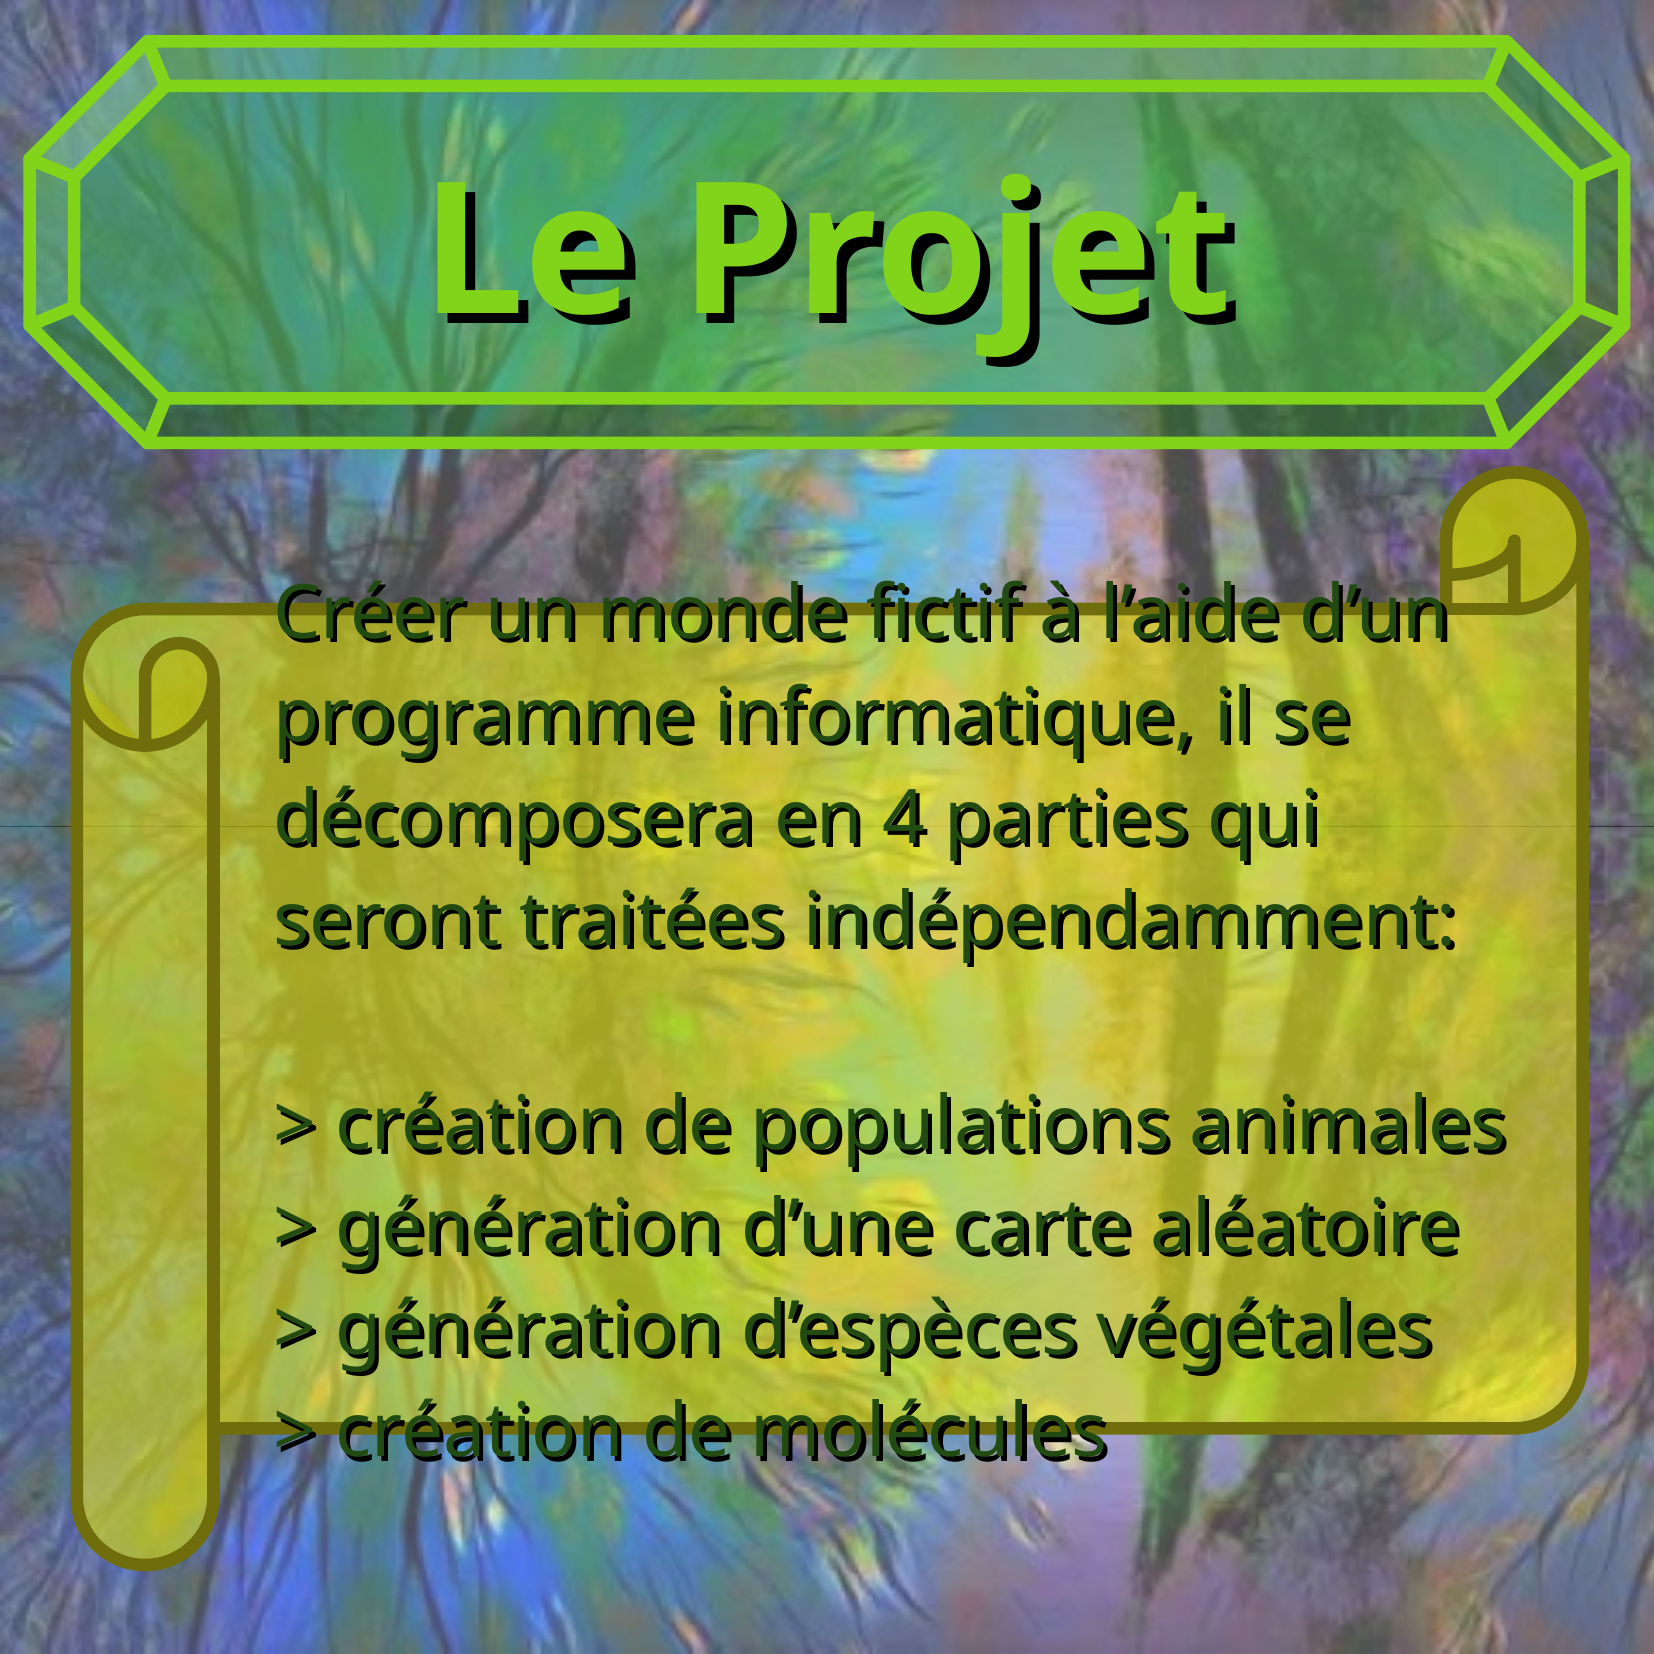

Le Projet
 Créer un monde fictif à l’aide d’un
 programme informatique, il se
 décomposera en 4 parties qui
 seront traitées indépendamment:
 > création de populations animales
 > génération d’une carte aléatoire
 > génération d’espèces végétales
 > création de molécules